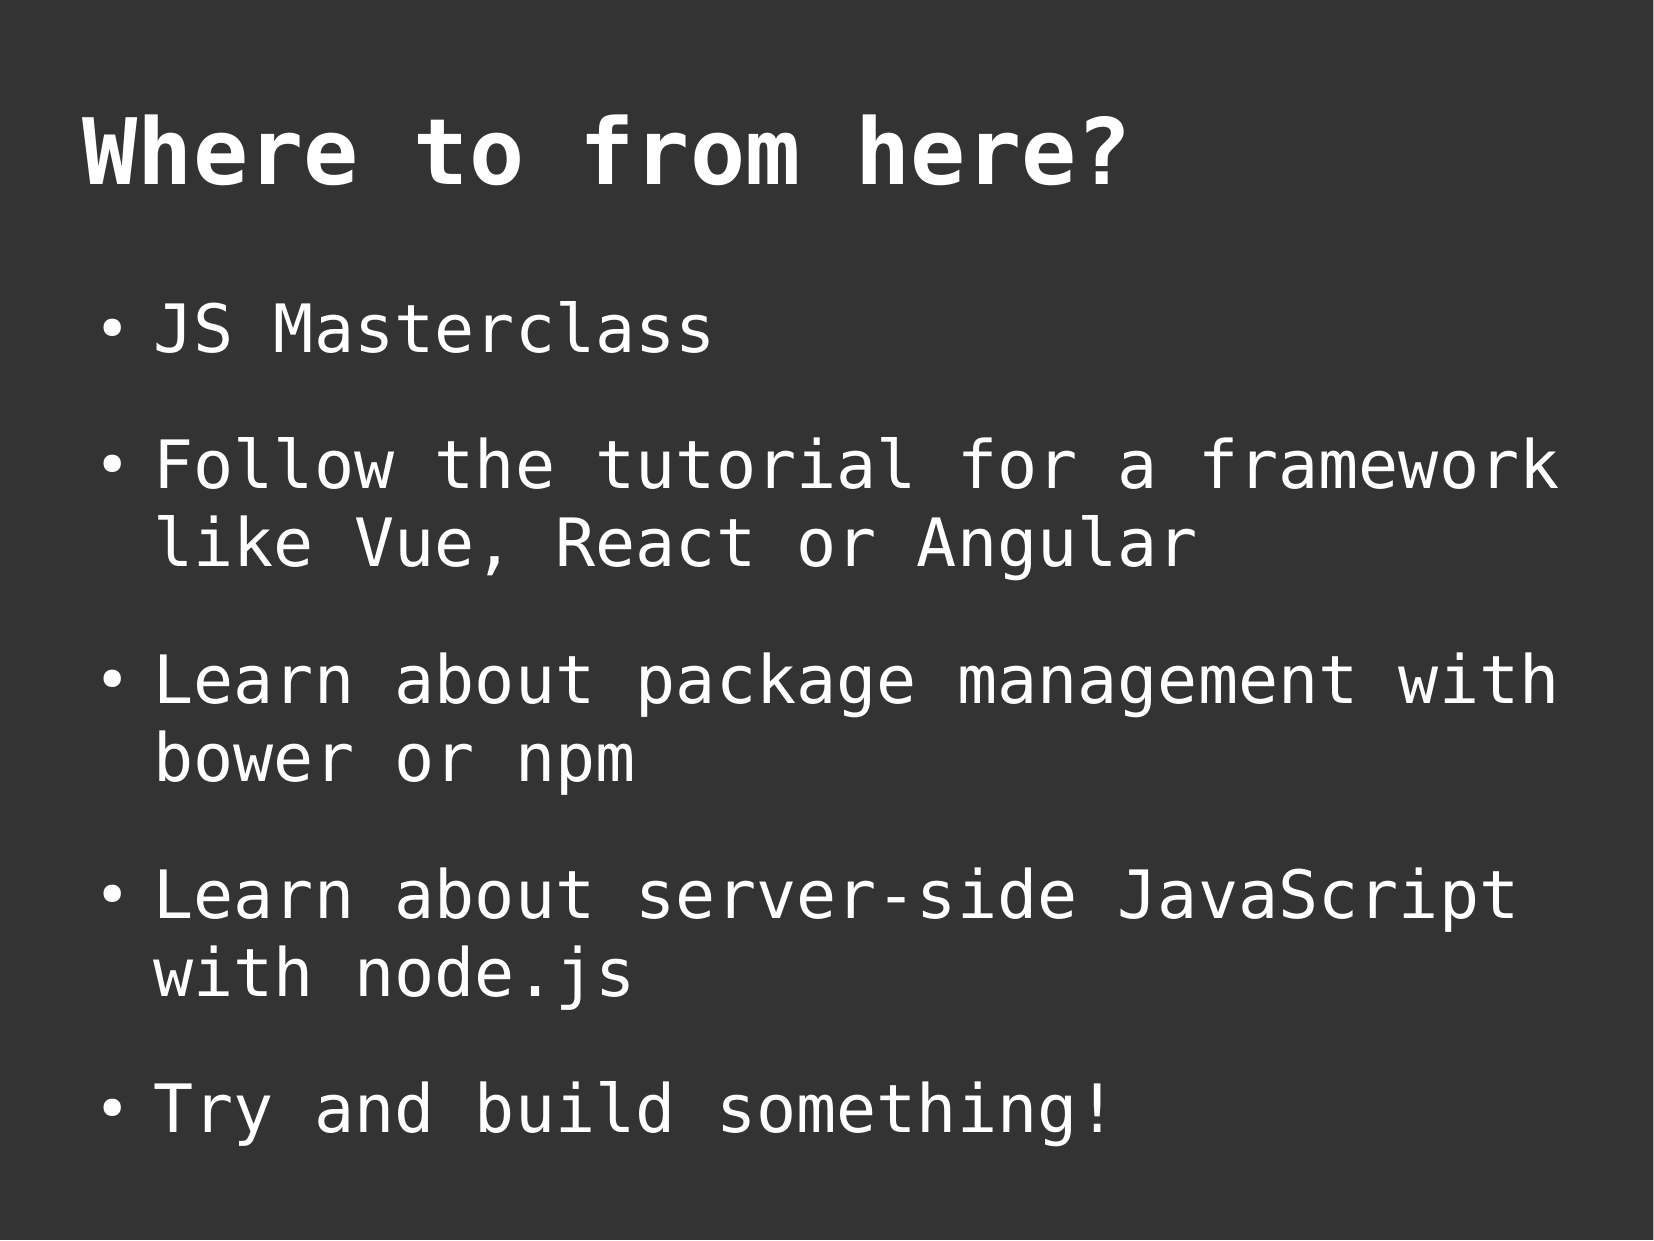

# Where to from here?
JS Masterclass
Follow the tutorial for a framework like Vue, React or Angular
Learn about package management with bower or npm
Learn about server-side JavaScript with node.js
Try and build something!